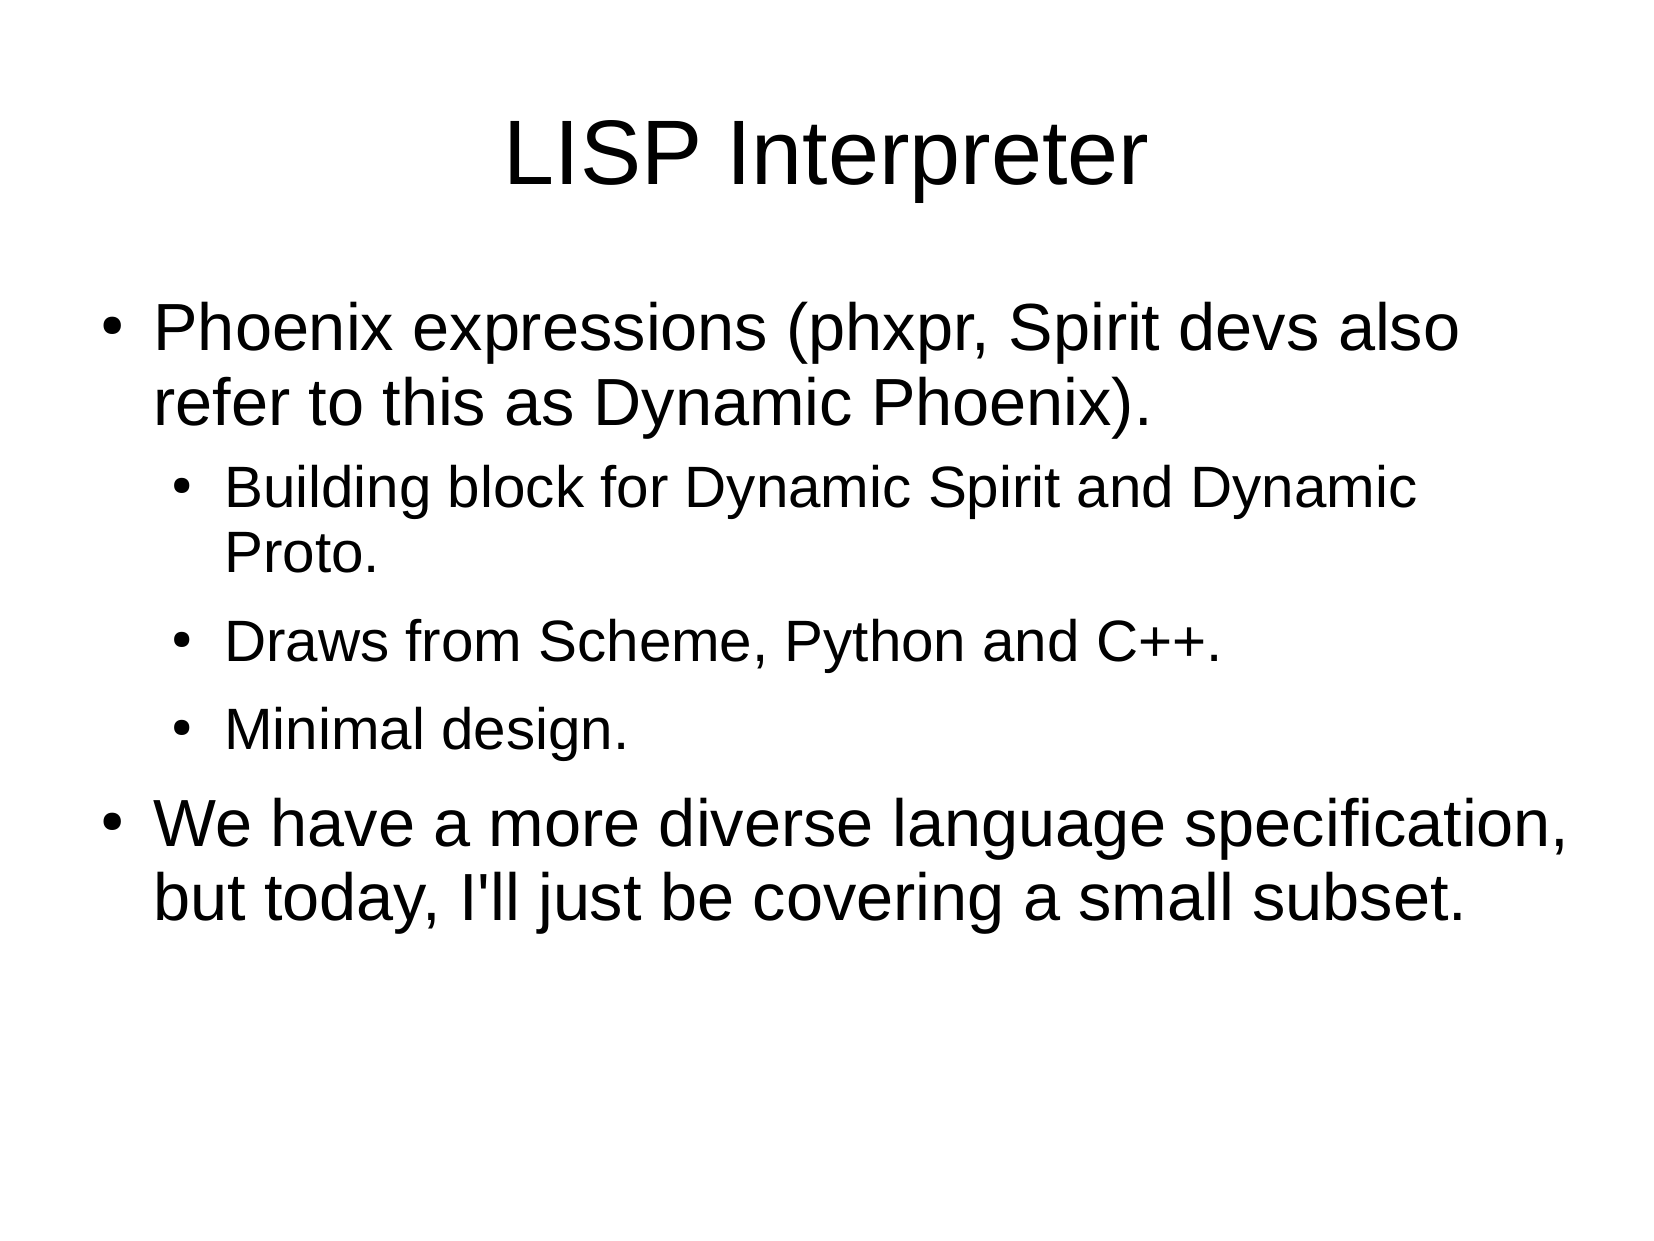

# LISP Interpreter
Phoenix expressions (phxpr, Spirit devs also refer to this as Dynamic Phoenix).
Building block for Dynamic Spirit and Dynamic Proto.
Draws from Scheme, Python and C++.
Minimal design.
We have a more diverse language specification, but today, I'll just be covering a small subset.